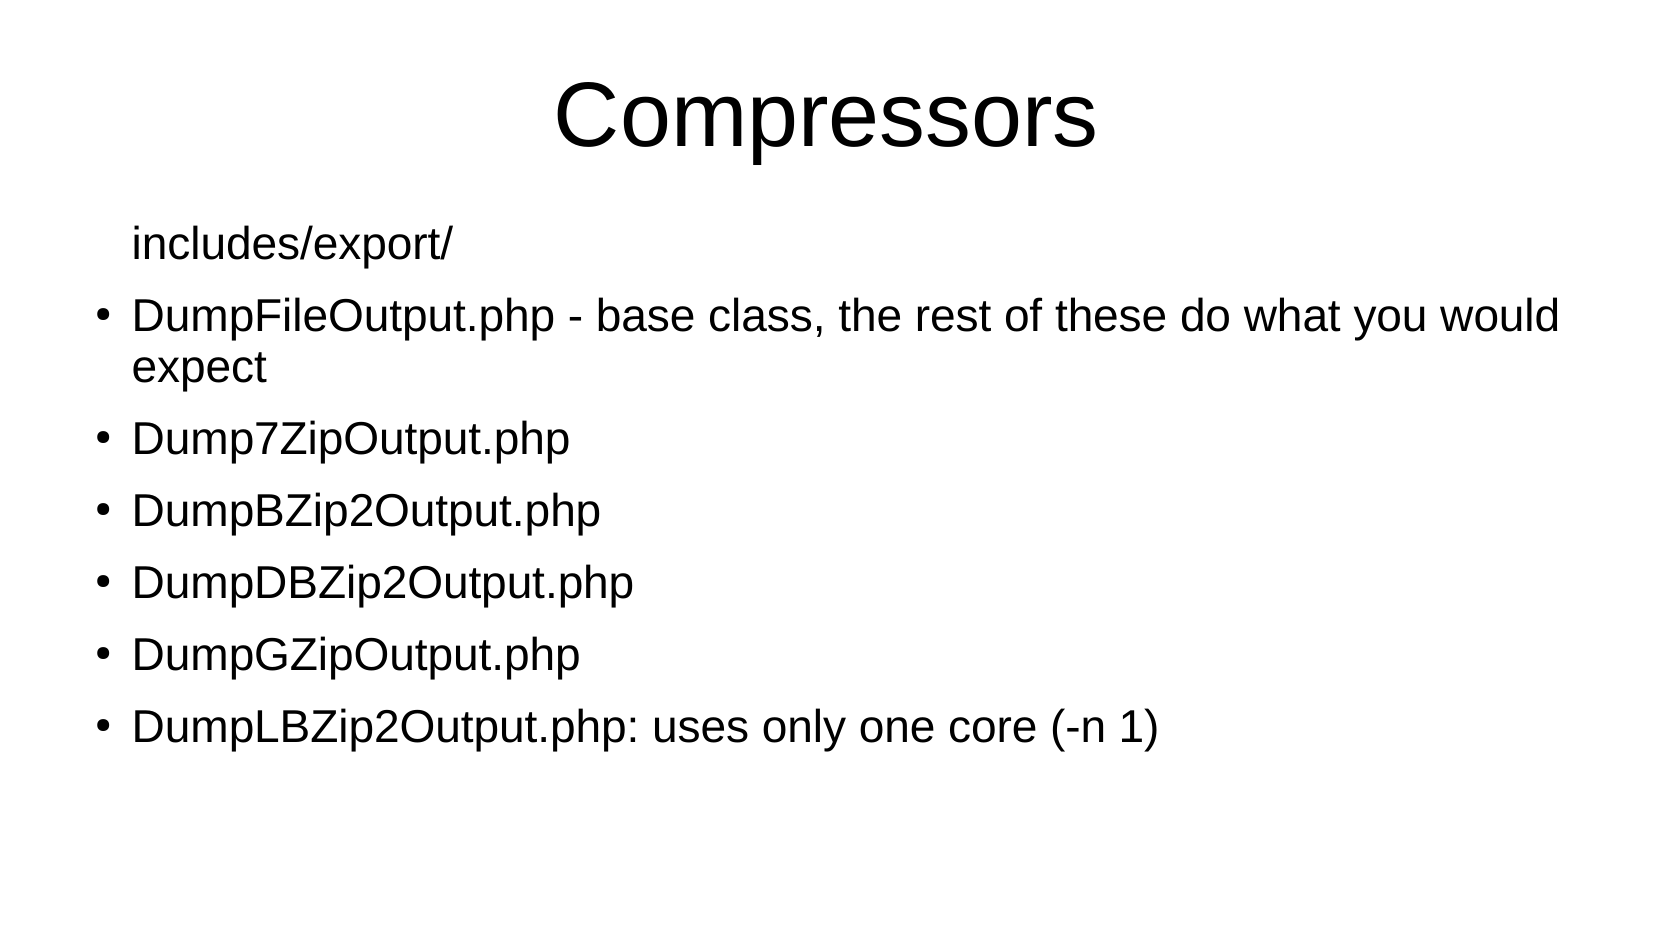

# Compressors
includes/export/
DumpFileOutput.php - base class, the rest of these do what you would expect
Dump7ZipOutput.php
DumpBZip2Output.php
DumpDBZip2Output.php
DumpGZipOutput.php
DumpLBZip2Output.php: uses only one core (-n 1)